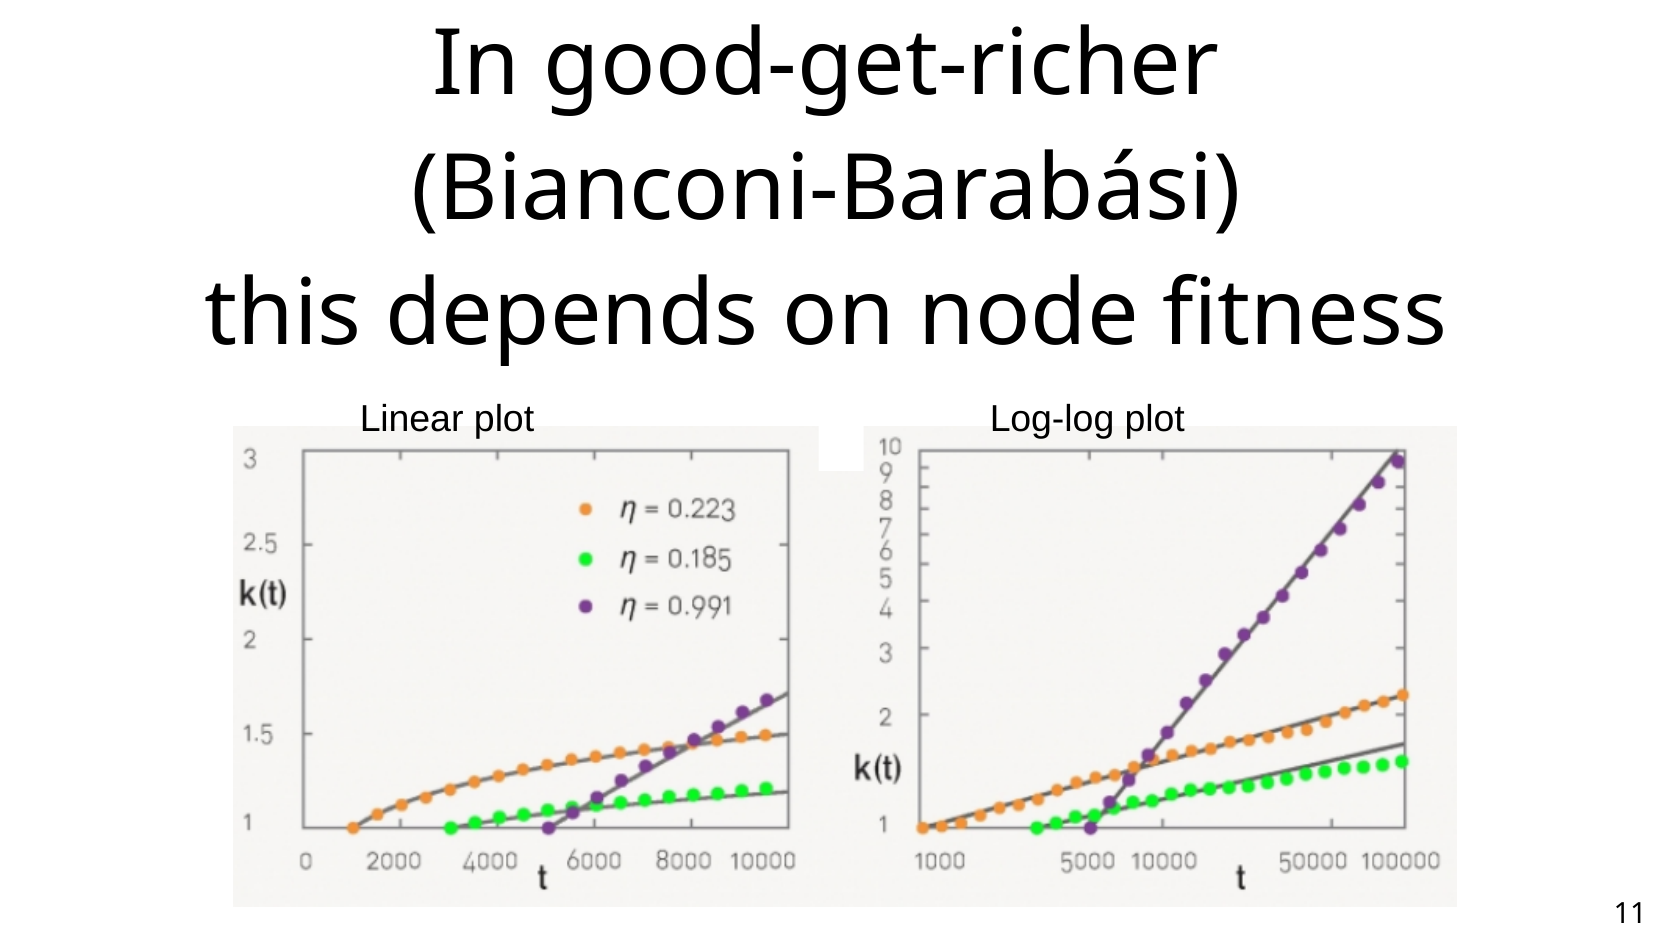

# In good-get-richer (Bianconi-Barabási) this depends on node fitness
Linear plot
Log-log plot
11